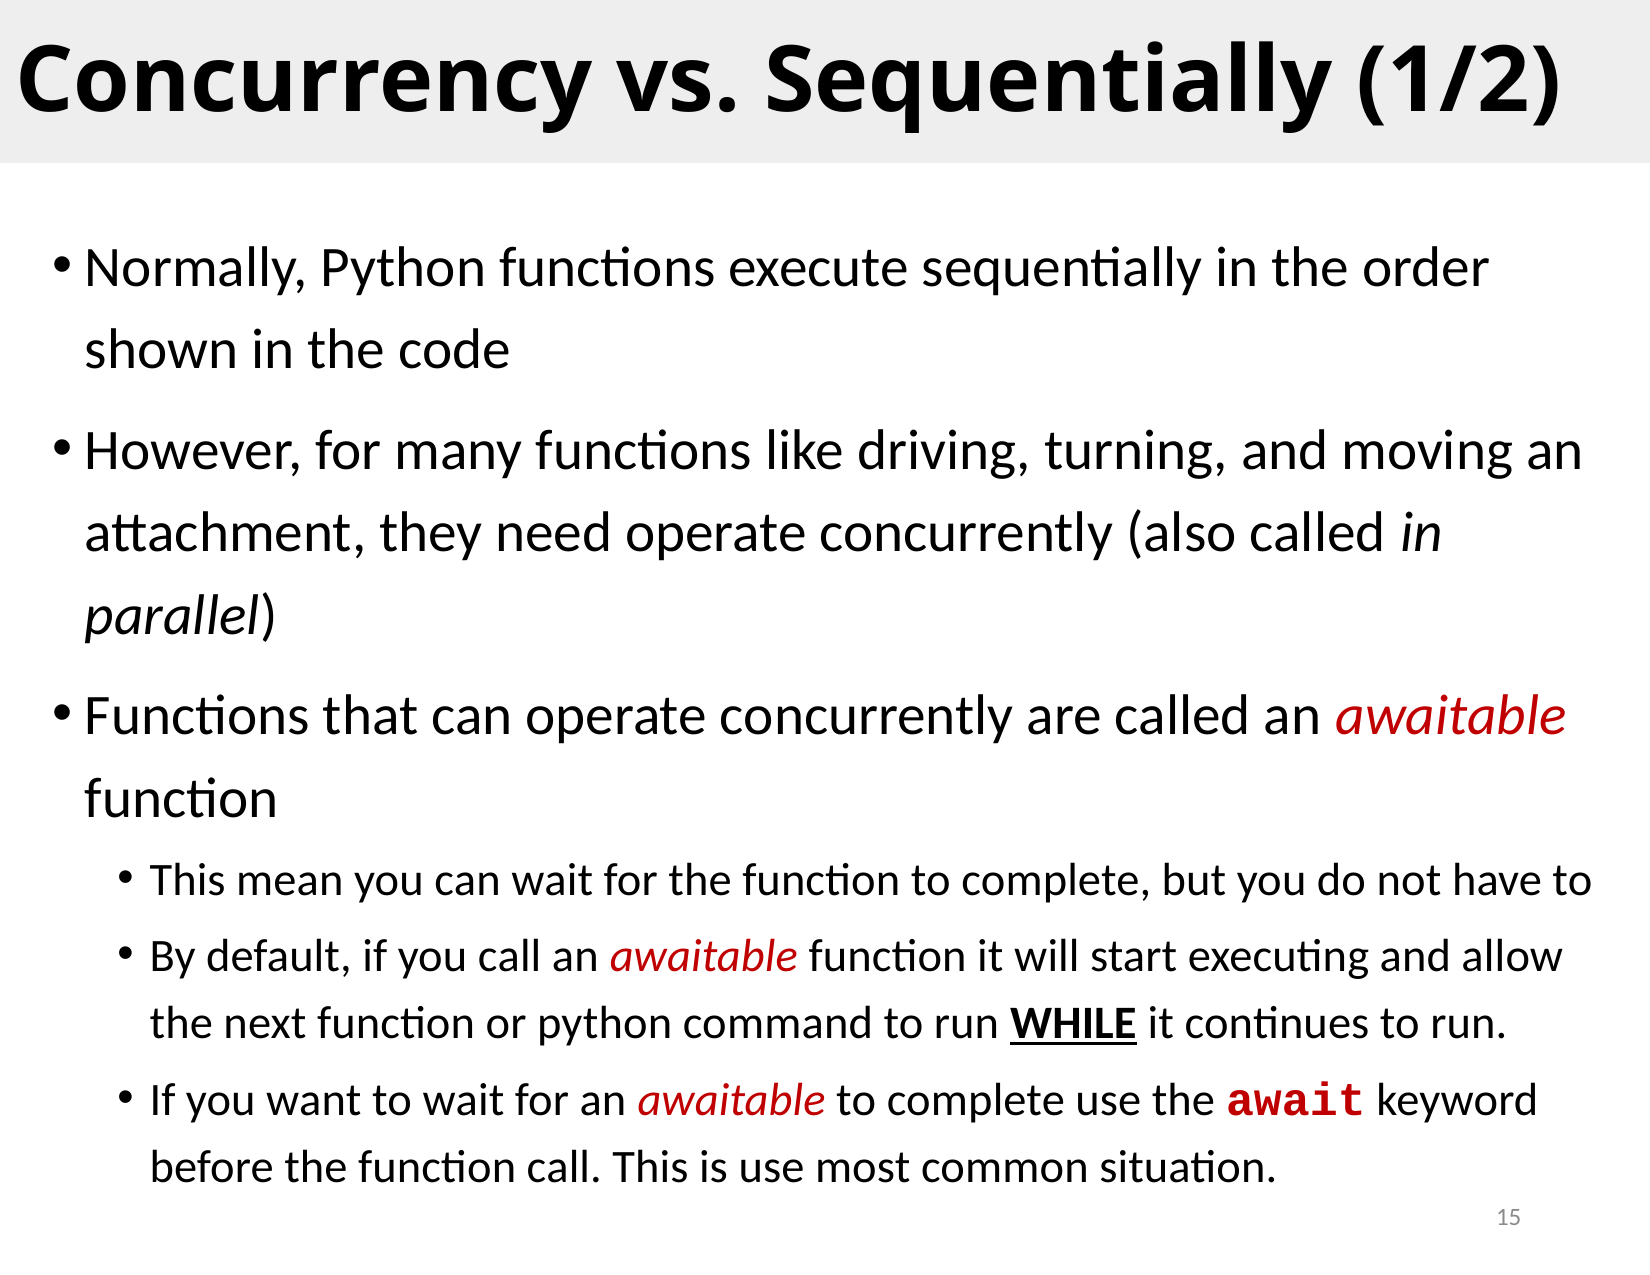

# Concurrency vs. Sequentially (1/2)
Normally, Python functions execute sequentially in the order shown in the code
However, for many functions like driving, turning, and moving an attachment, they need operate concurrently (also called in parallel)
Functions that can operate concurrently are called an awaitable function
This mean you can wait for the function to complete, but you do not have to
By default, if you call an awaitable function it will start executing and allow the next function or python command to run WHILE it continues to run.
If you want to wait for an awaitable to complete use the await keyword before the function call. This is use most common situation.
15